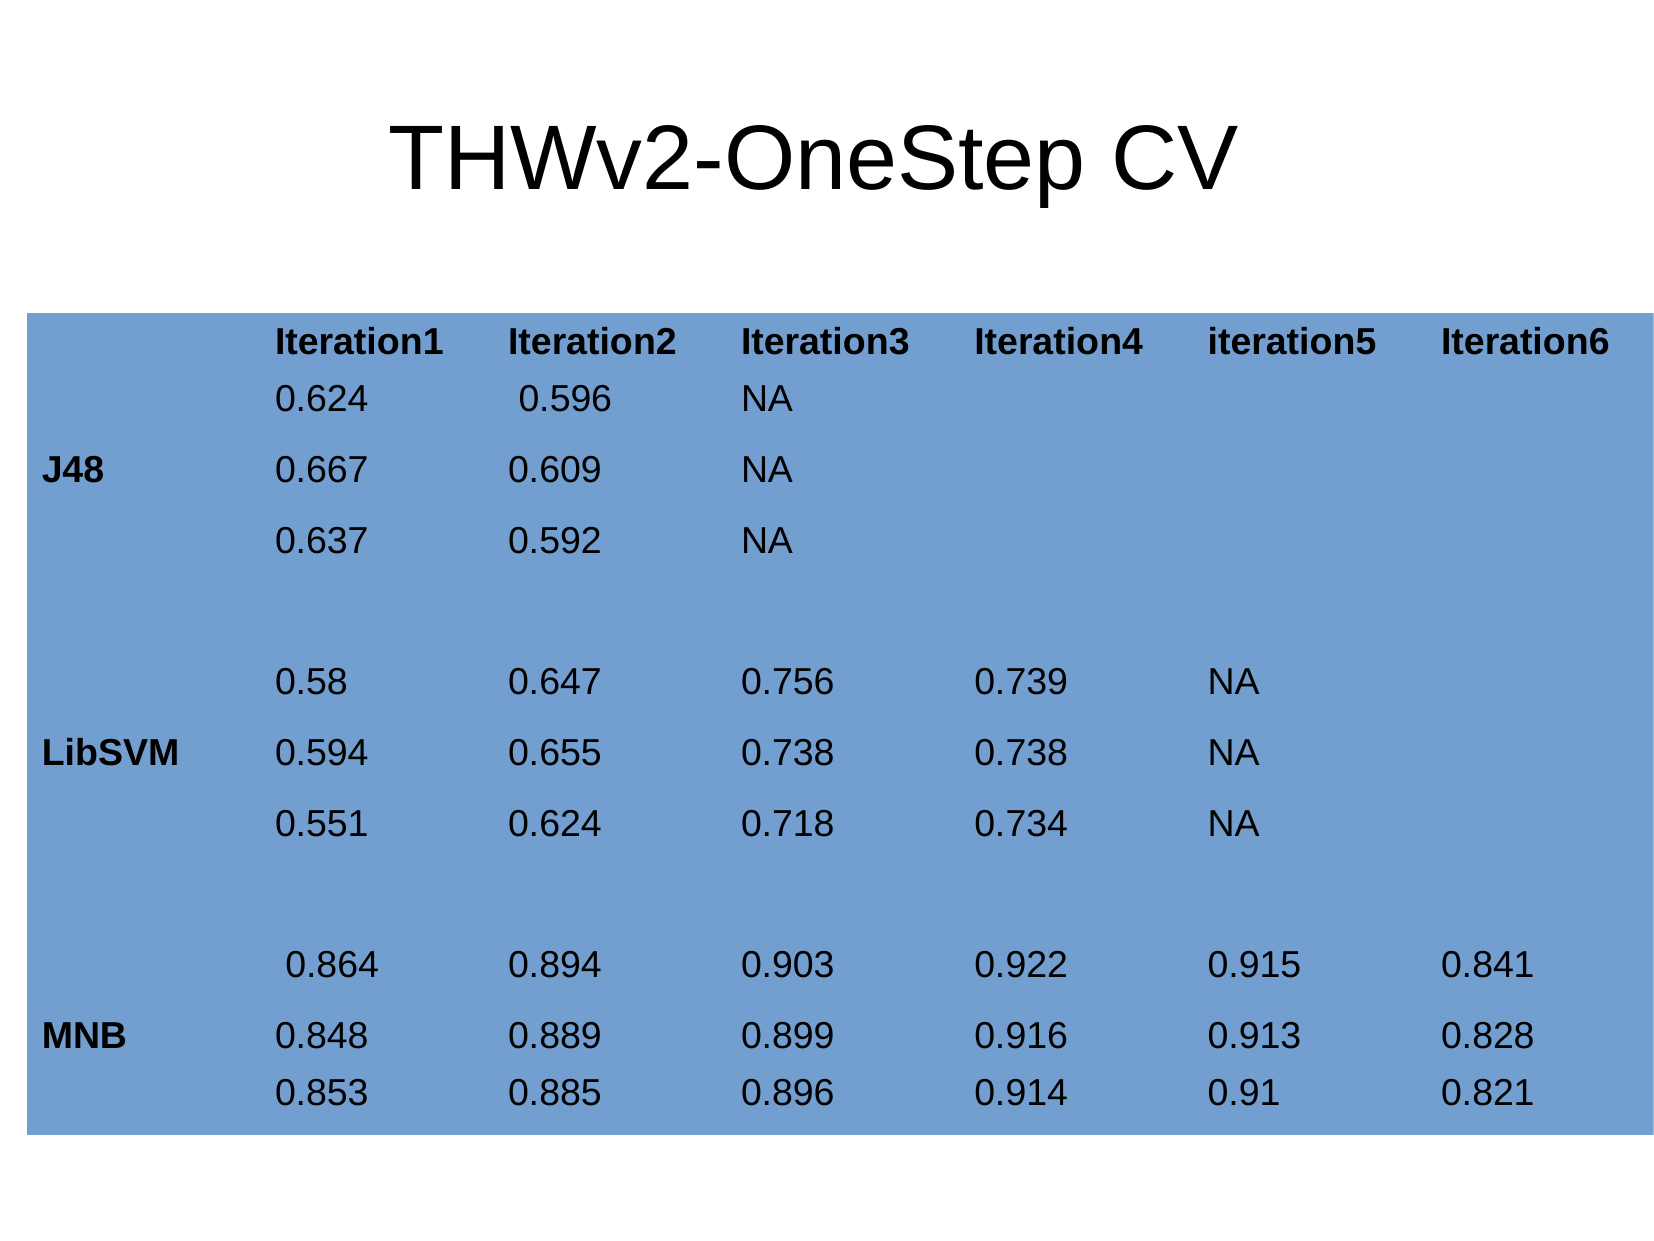

THWv2-OneStep CV
| | Iteration1 | Iteration2 | Iteration3 | Iteration4 | iteration5 | Iteration6 |
| --- | --- | --- | --- | --- | --- | --- |
| | 0.624 | 0.596 | NA | | | |
| J48 | 0.667 | 0.609 | NA | | | |
| | 0.637 | 0.592 | NA | | | |
| | | | | | | |
| | 0.58 | 0.647 | 0.756 | 0.739 | NA | |
| LibSVM | 0.594 | 0.655 | 0.738 | 0.738 | NA | |
| | 0.551 | 0.624 | 0.718 | 0.734 | NA | |
| | | | | | | |
| | 0.864 | 0.894 | 0.903 | 0.922 | 0.915 | 0.841 |
| MNB | 0.848 | 0.889 | 0.899 | 0.916 | 0.913 | 0.828 |
| | 0.853 | 0.885 | 0.896 | 0.914 | 0.91 | 0.821 |